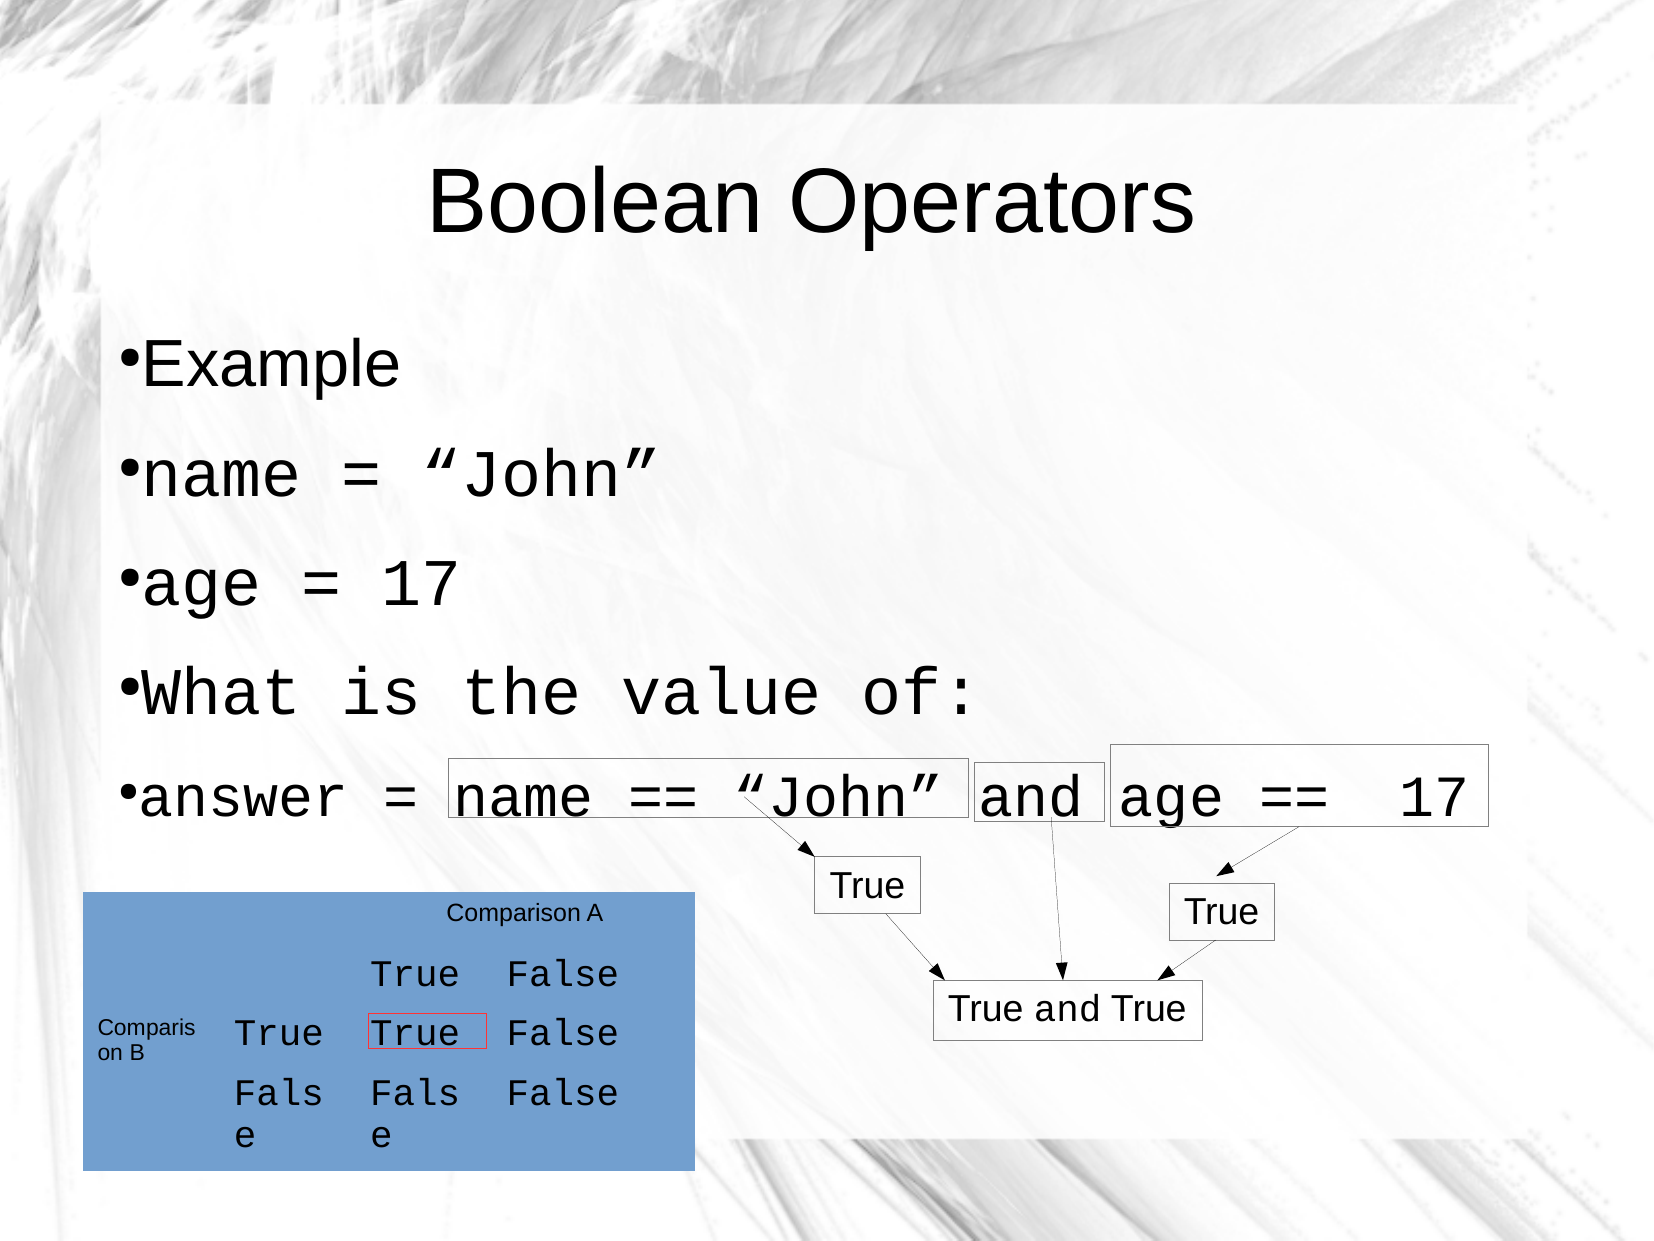

# Boolean Operators
Example
name = “John”
age = 17
What is the value of:
answer = name == “John” and age == 17
True
True
| | | Comparison A | |
| --- | --- | --- | --- |
| | | True | False |
| Comparison B | True | True | False |
| | False | False | False |
True and True